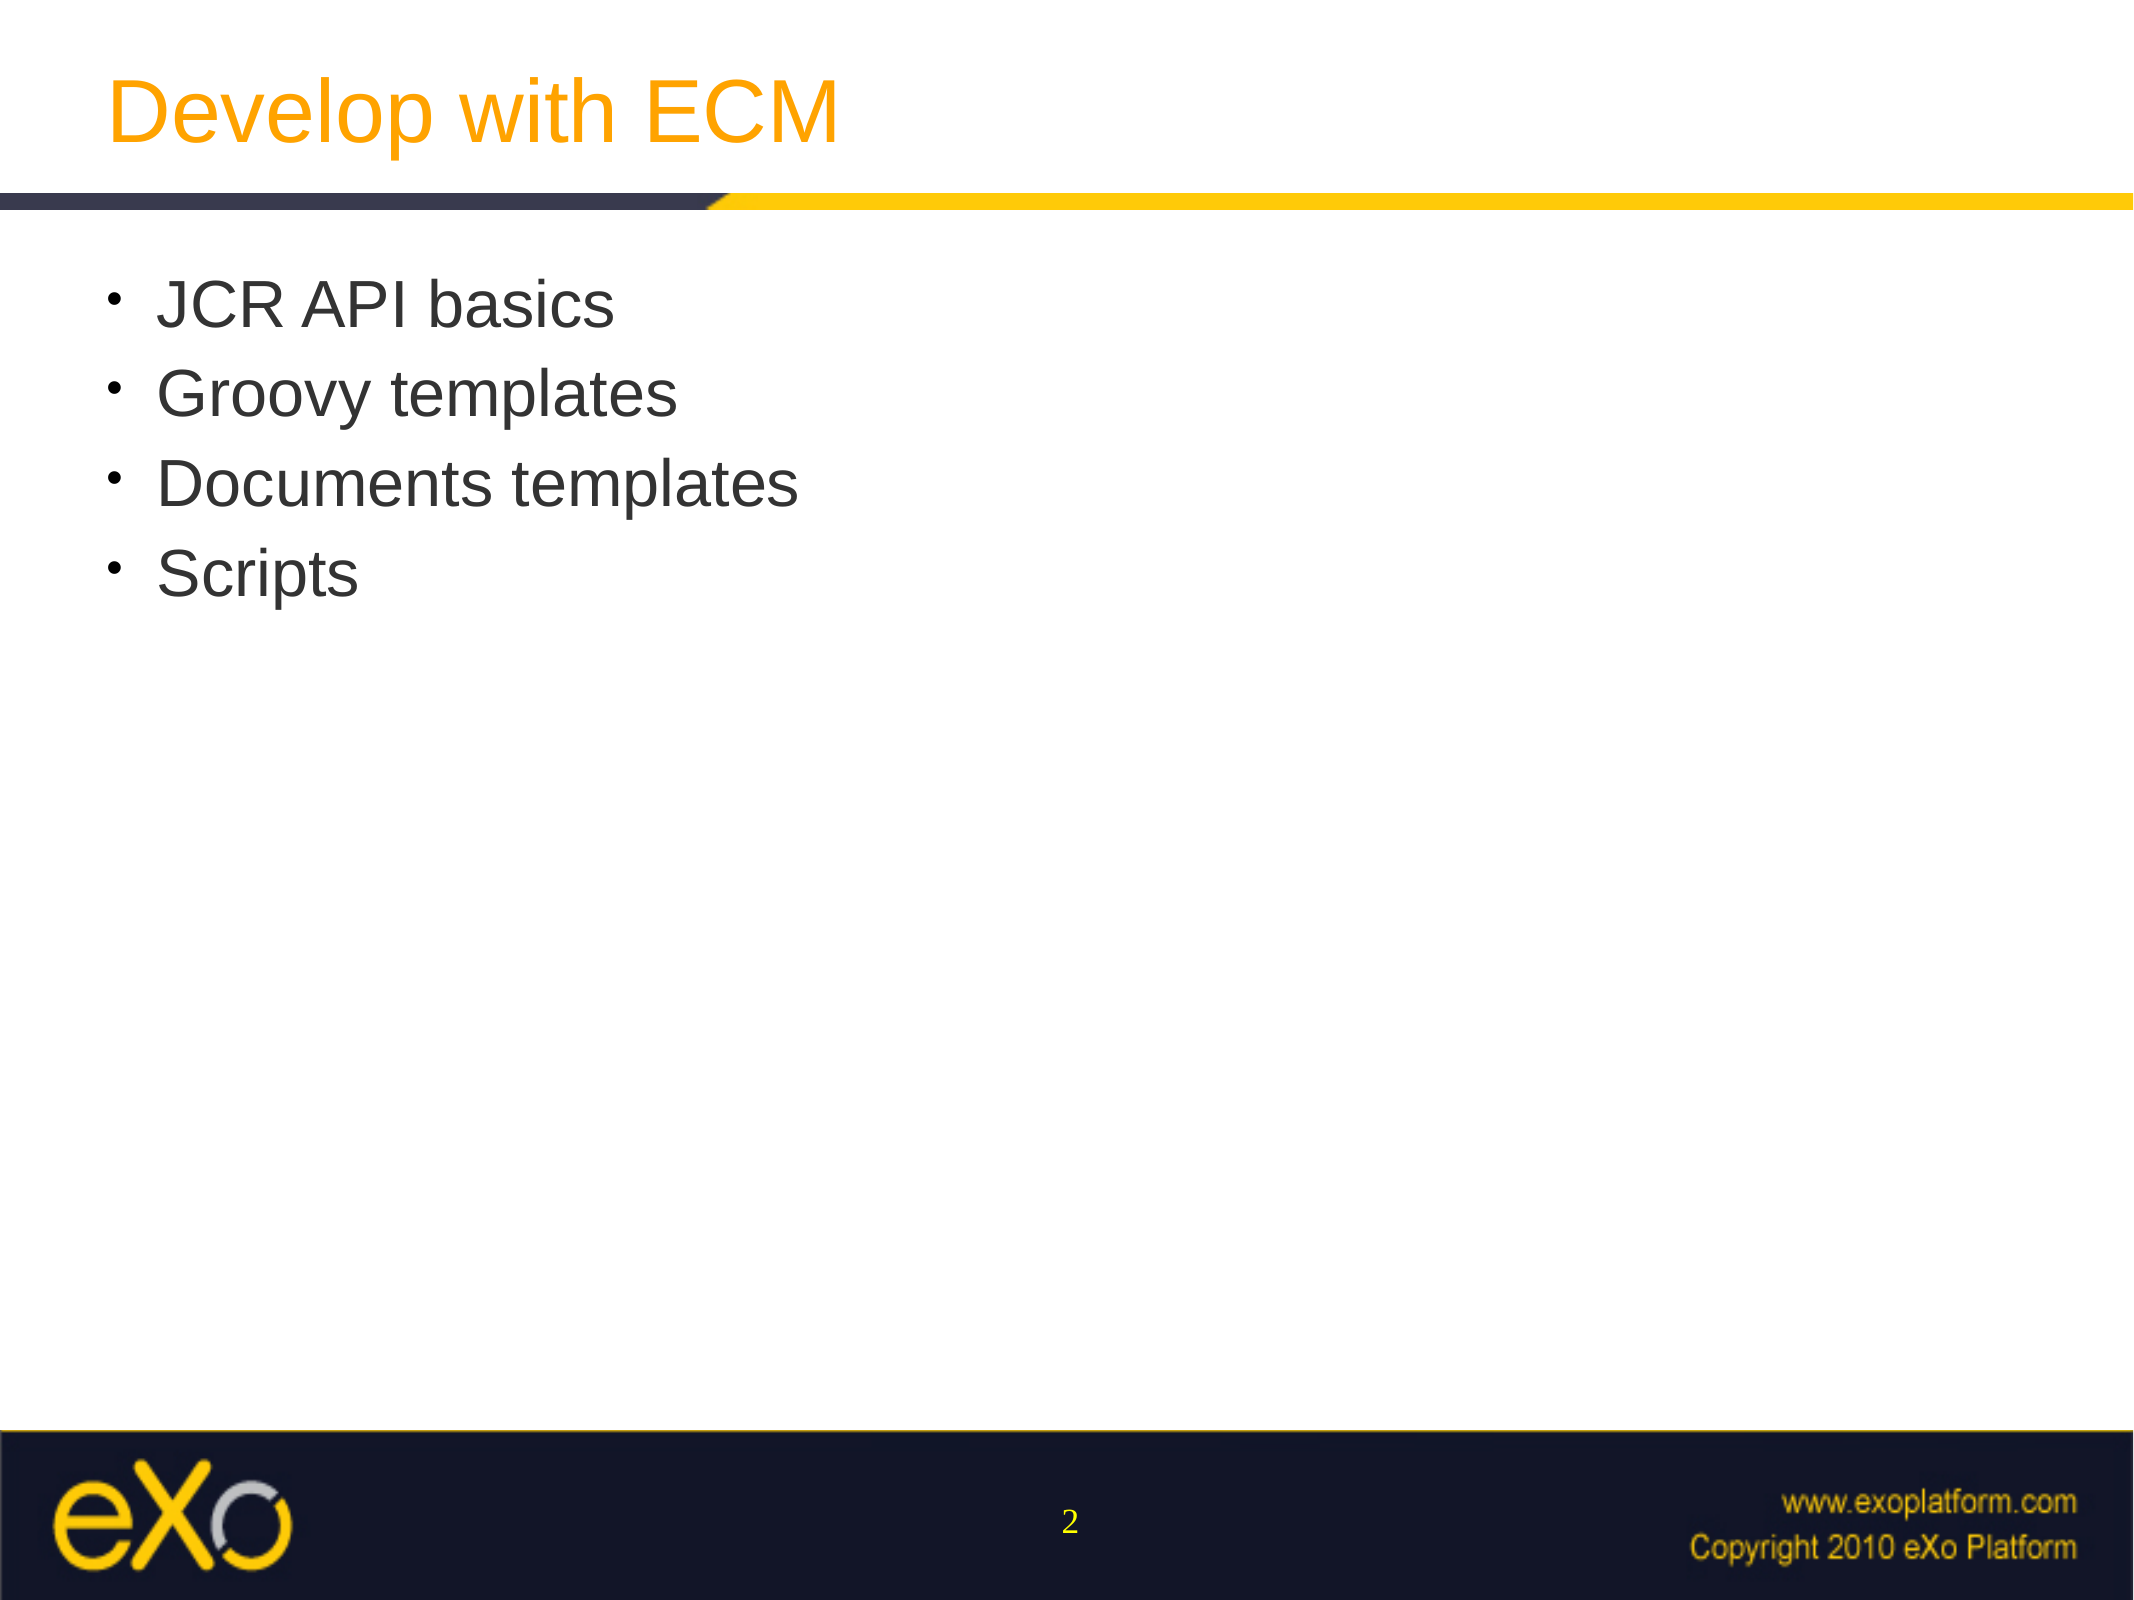

# Develop with ECM
JCR API basics
Groovy templates
Documents templates
Scripts